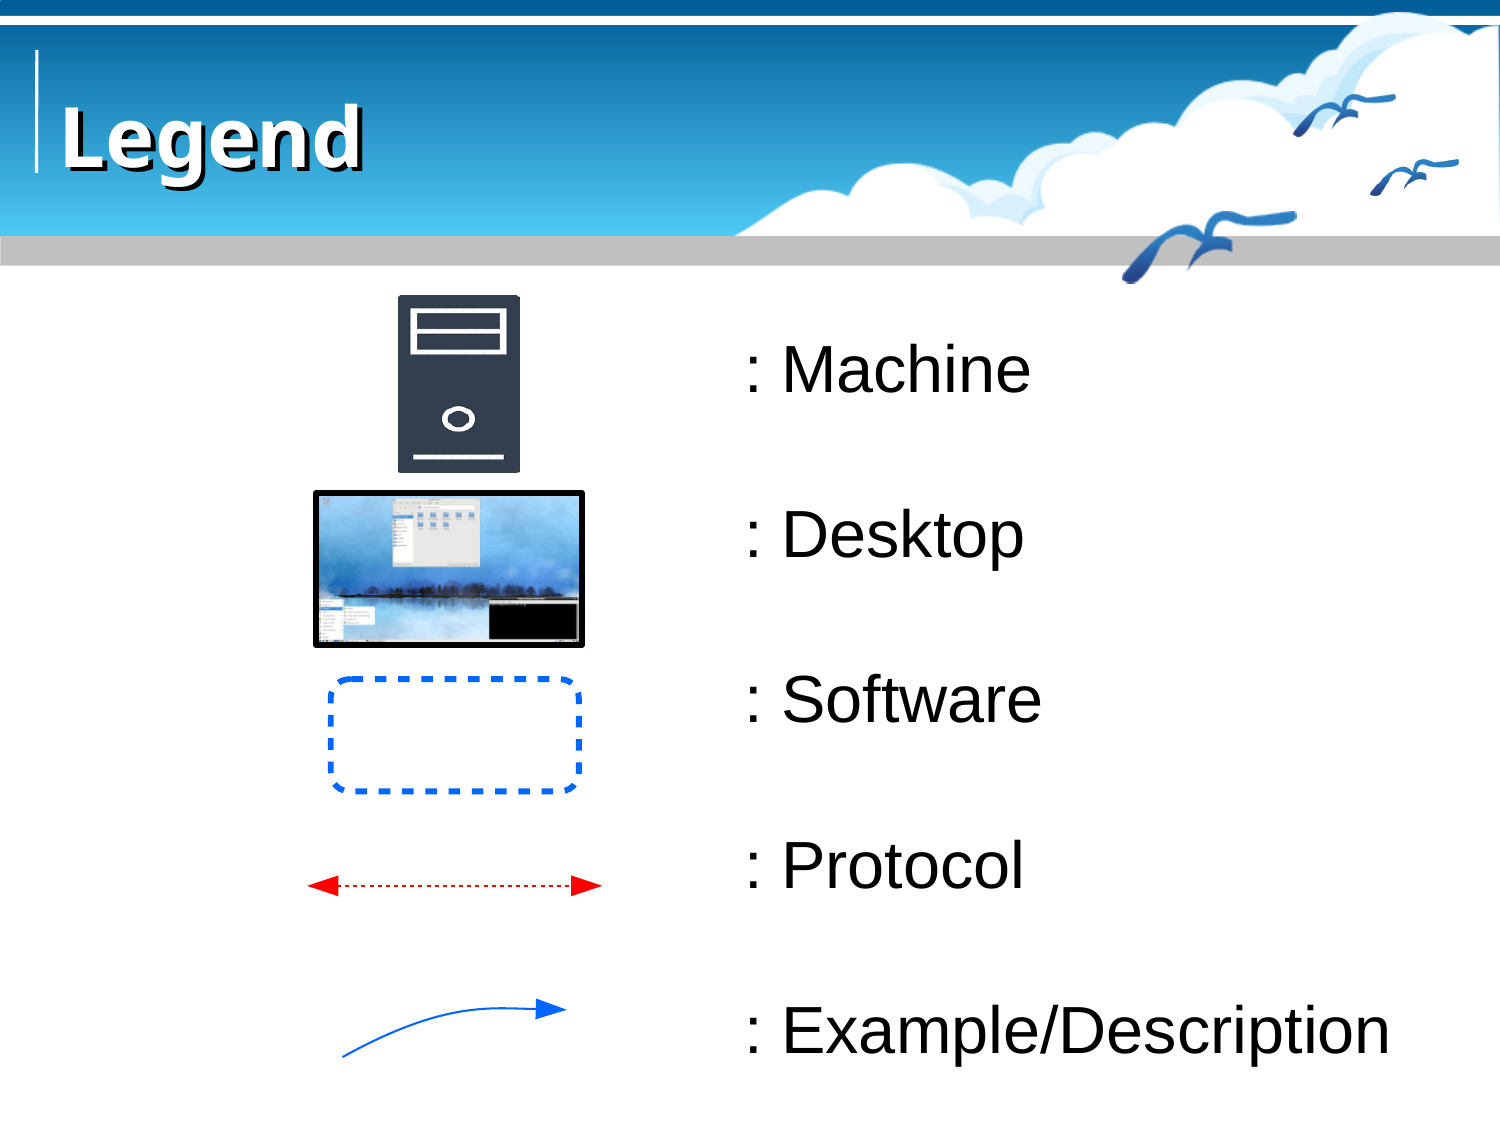

# Legend
: Machine
: Desktop
: Software
: Protocol
: Example/Description